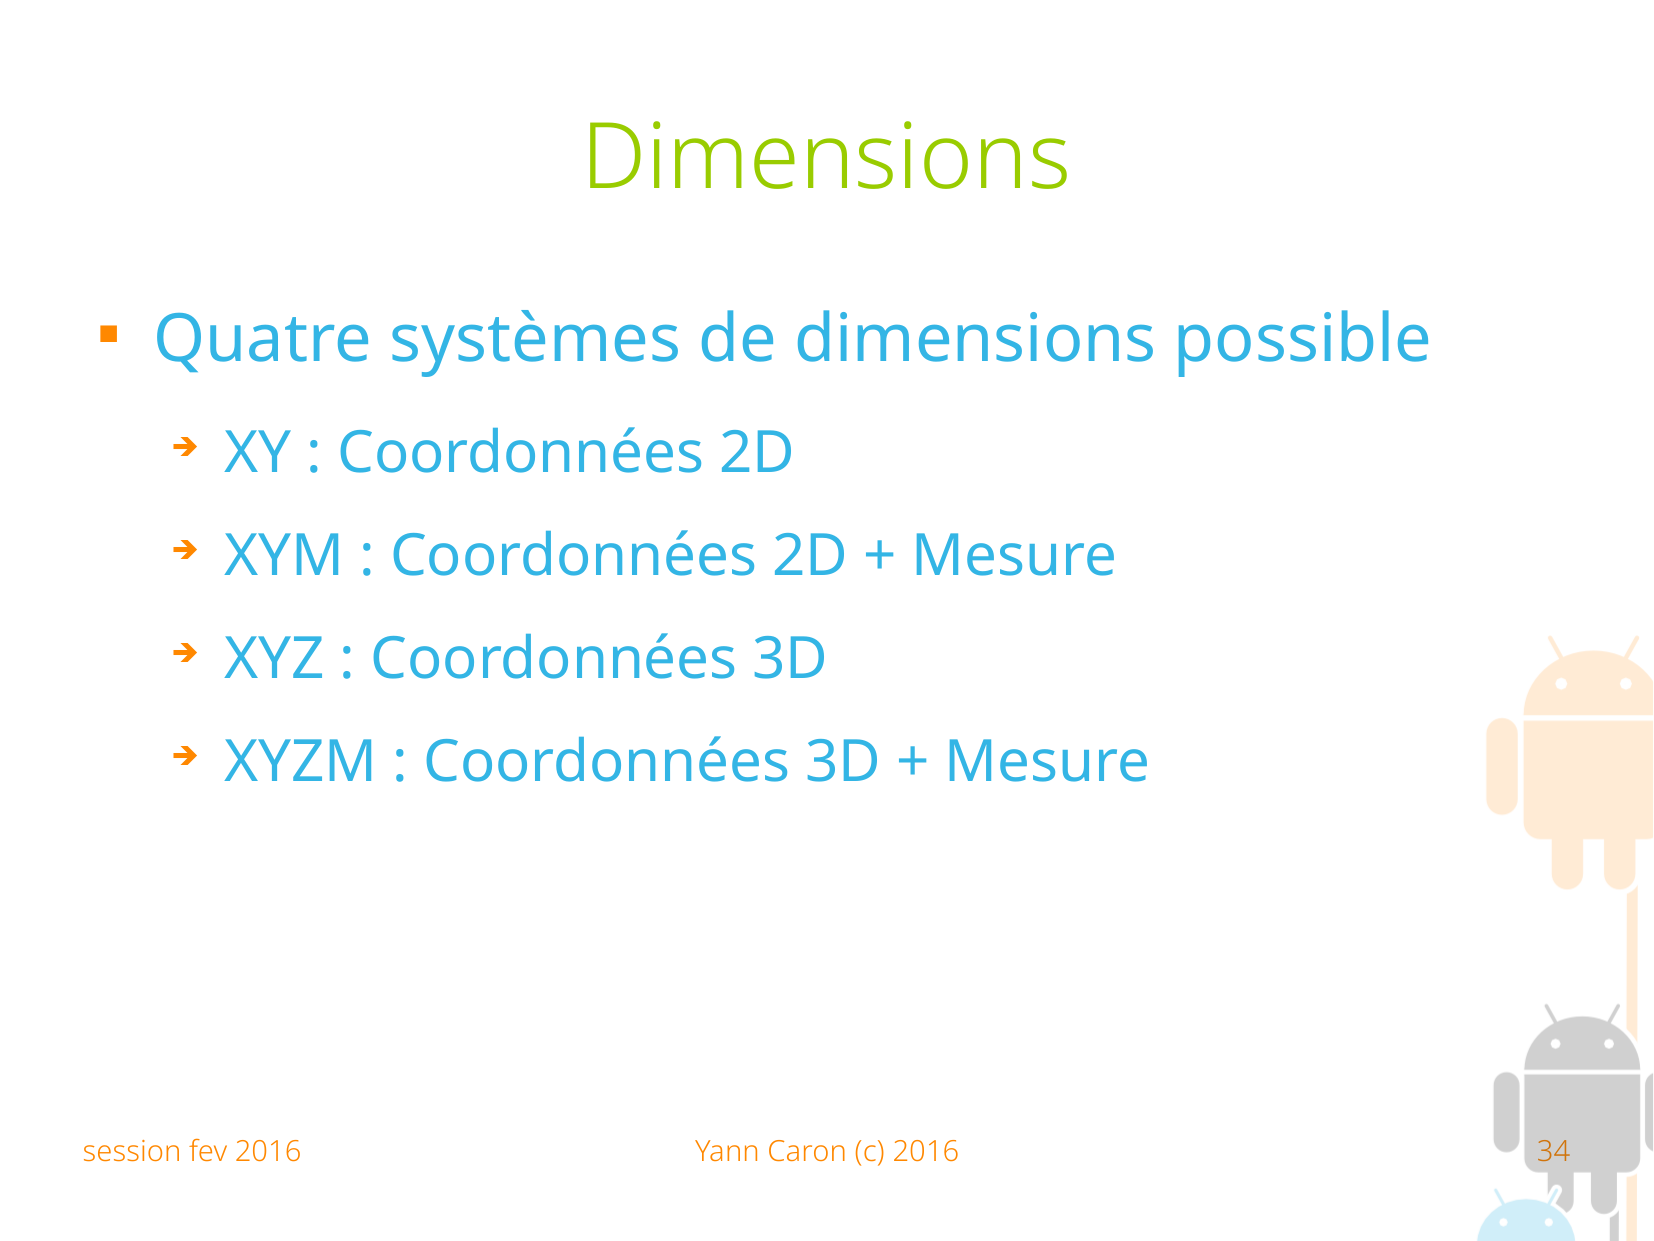

# Dimensions
Quatre systèmes de dimensions possible
XY : Coordonnées 2D
XYM : Coordonnées 2D + Mesure
XYZ : Coordonnées 3D
XYZM : Coordonnées 3D + Mesure
session fev 2016
Yann Caron (c) 2016
34